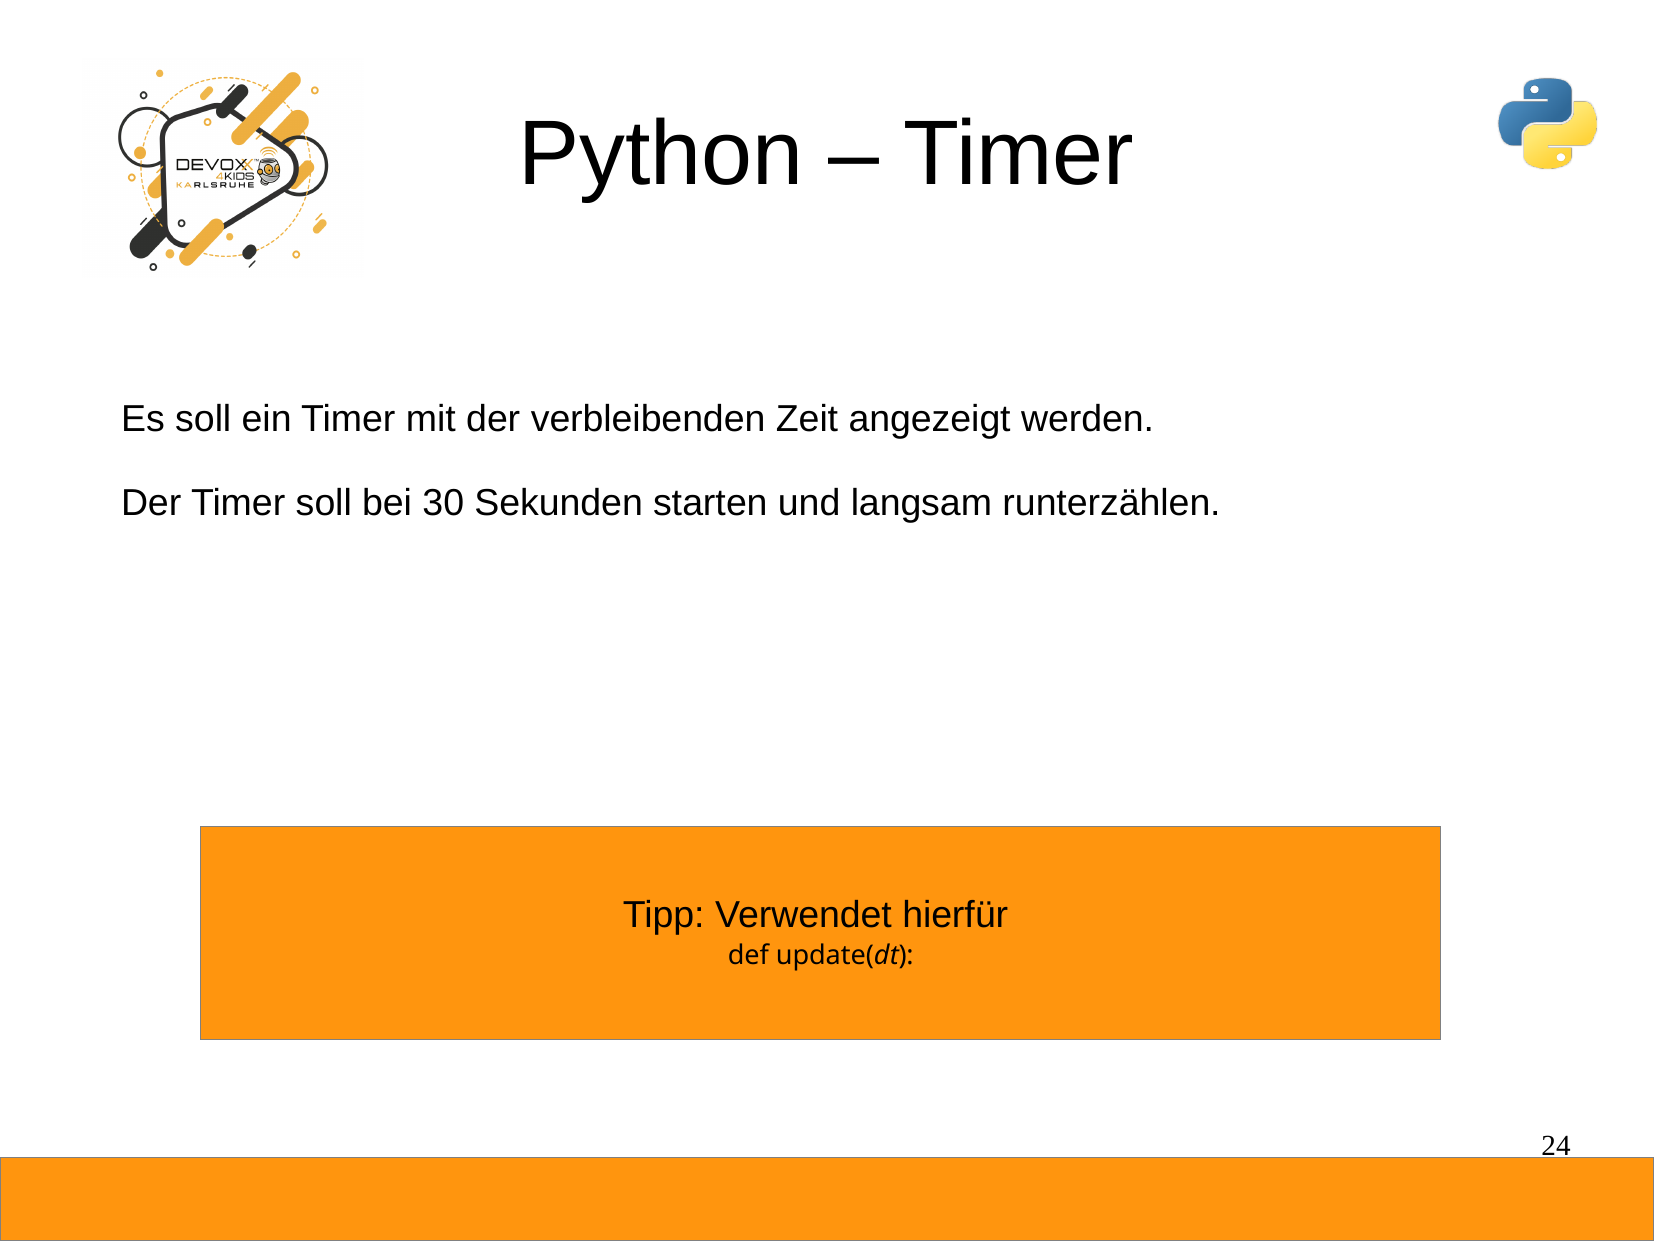

# Python – Timer
Es soll ein Timer mit der verbleibenden Zeit angezeigt werden.
Der Timer soll bei 30 Sekunden starten und langsam runterzählen.
Tipp: Verwendet hierfür
def update(dt):
24